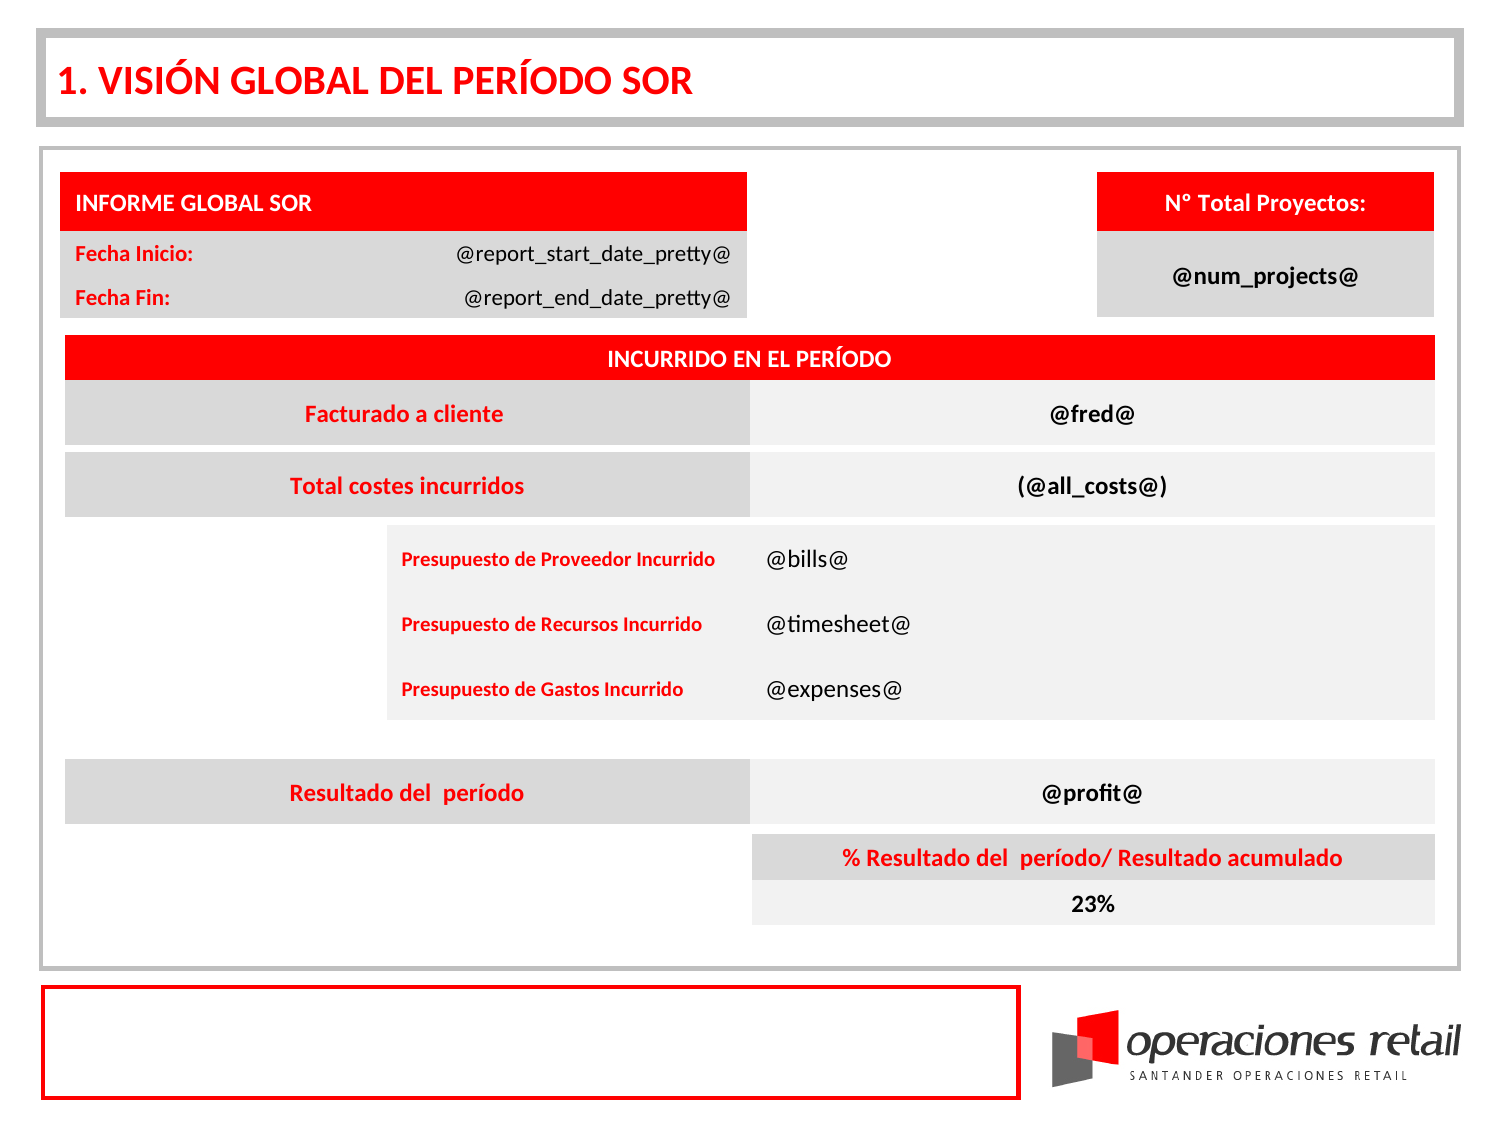

1. VISIÓN GLOBAL DEL PERÍODO SOR
| INFORME GLOBAL SOR | |
| --- | --- |
| Fecha Inicio: | @report\_start\_date\_pretty@ |
| Fecha Fin: | @report\_end\_date\_pretty@ |
| Nº Total Proyectos: |
| --- |
| @num\_projects@ |
| INCURRIDO EN EL PERÍODO | |
| --- | --- |
| Facturado a cliente | @fred@ |
| Total costes incurridos | (@all\_costs@) |
| --- | --- |
| Presupuesto de Proveedor Incurrido | @bills@ |
| --- | --- |
| Presupuesto de Recursos Incurrido | @timesheet@ |
| Presupuesto de Gastos Incurrido | @expenses@ |
| Resultado del período | @profit@ |
| --- | --- |
| % Resultado del período/ Resultado acumulado |
| --- |
| 23% |